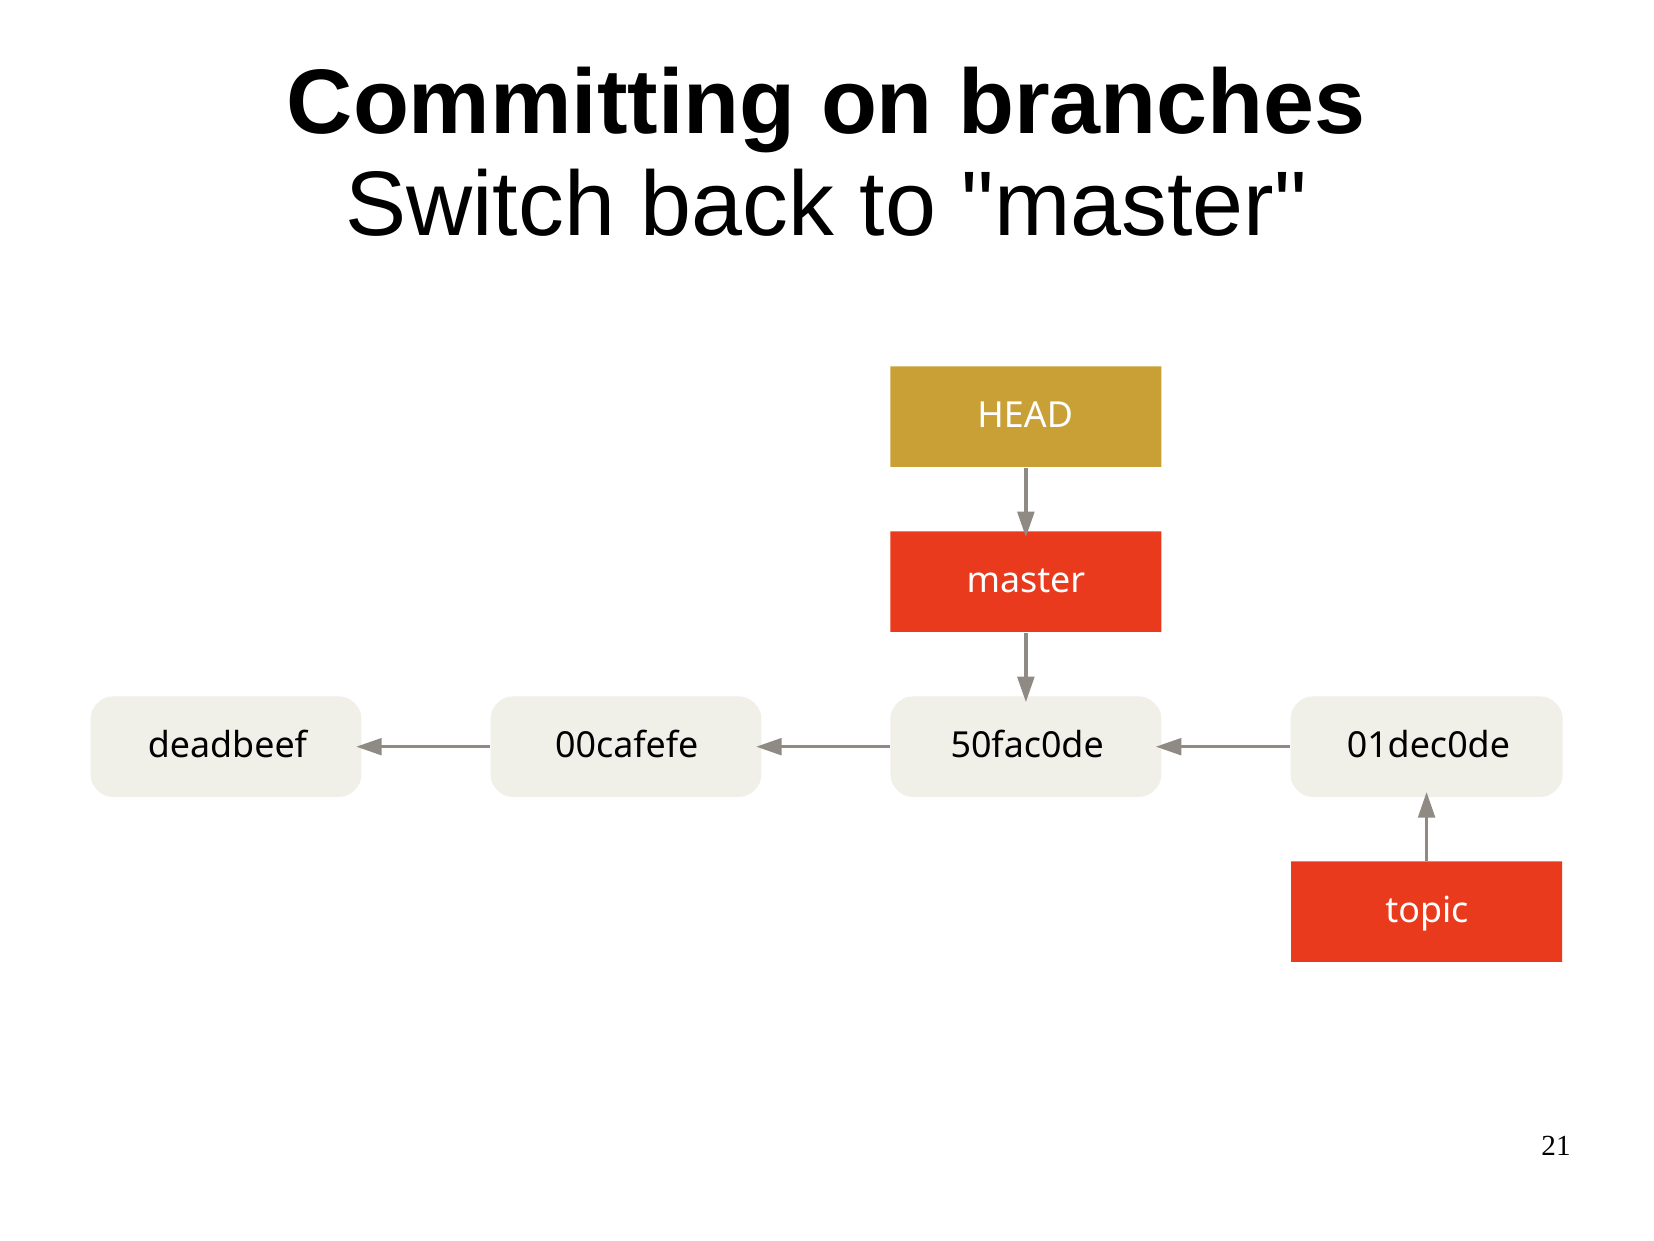

# Committing on branches Switch back to "master"
21